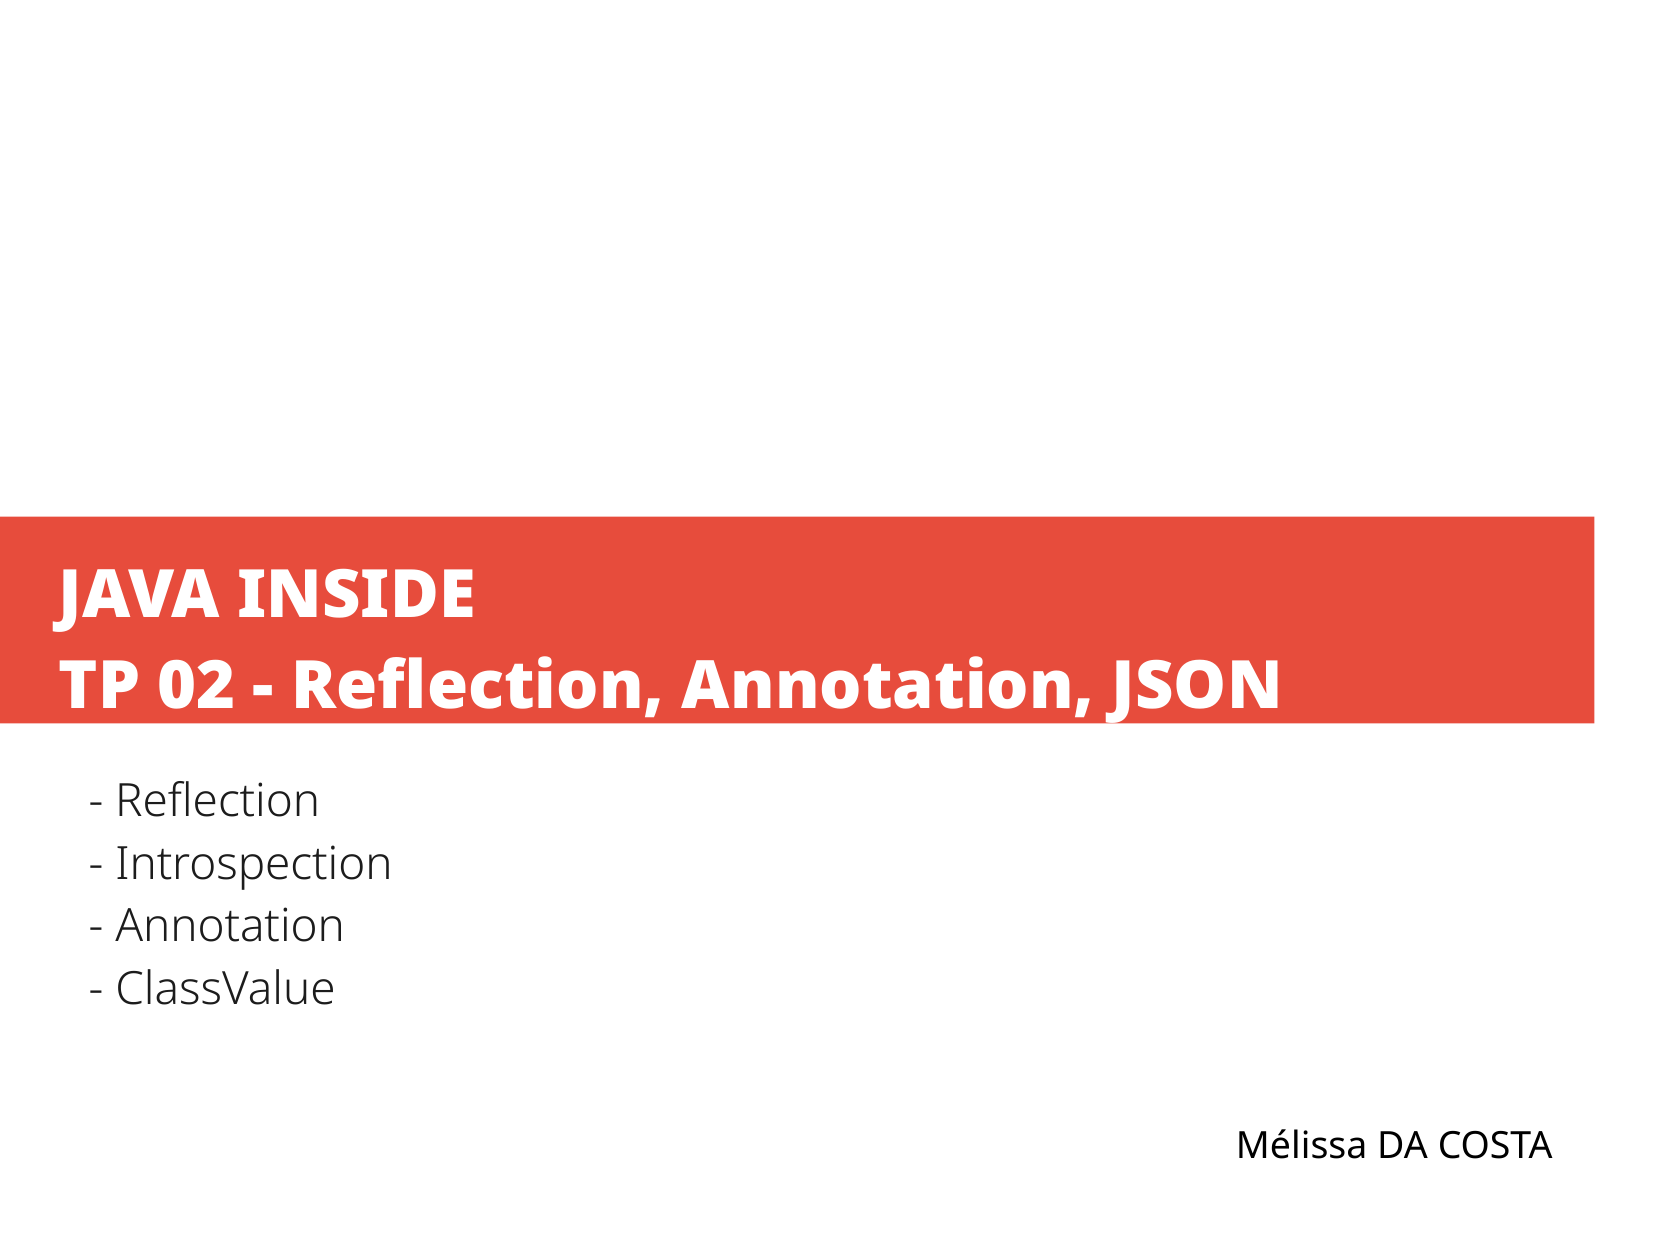

# JAVA INSIDE TP 02 - Reflection, Annotation, JSON
- Reflection
- Introspection
- Annotation
- ClassValue
 Mélissa DA COSTA